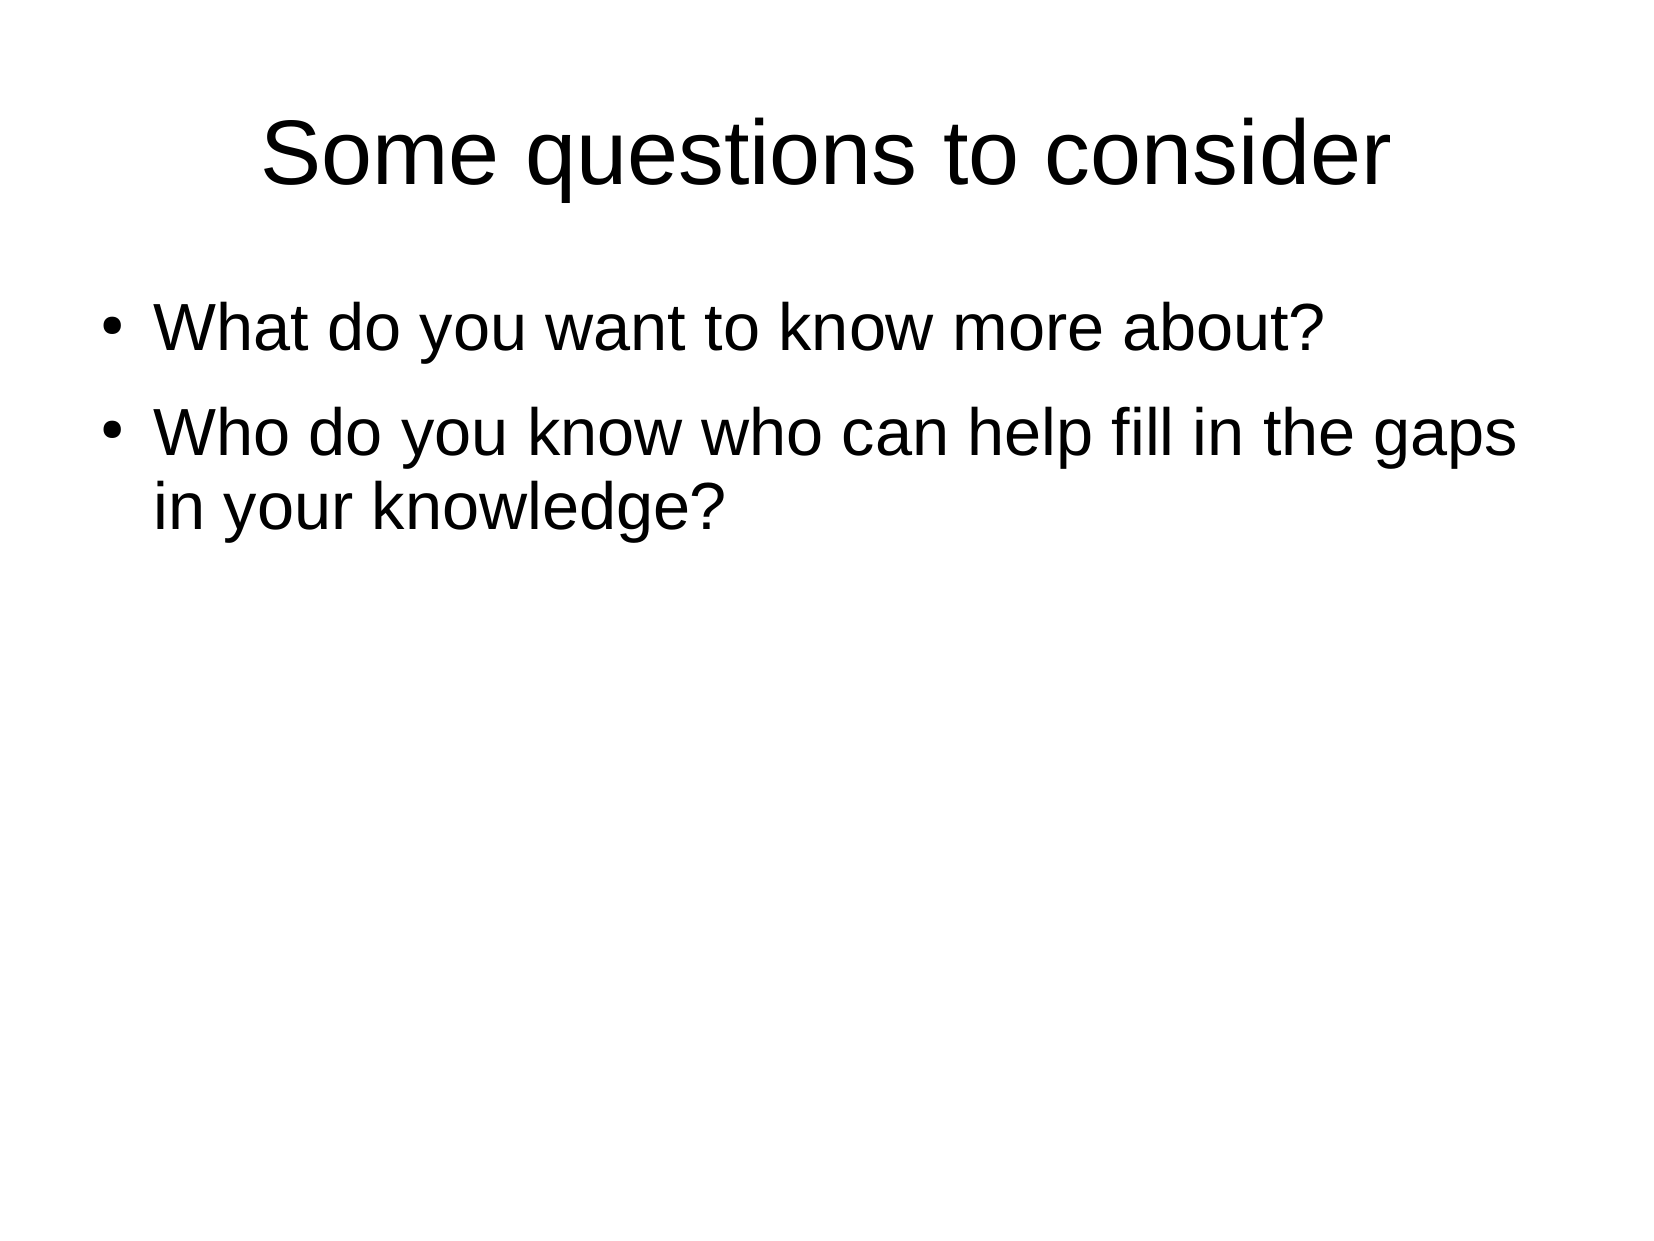

# Some questions to consider
What do you want to know more about?
Who do you know who can help fill in the gaps in your knowledge?